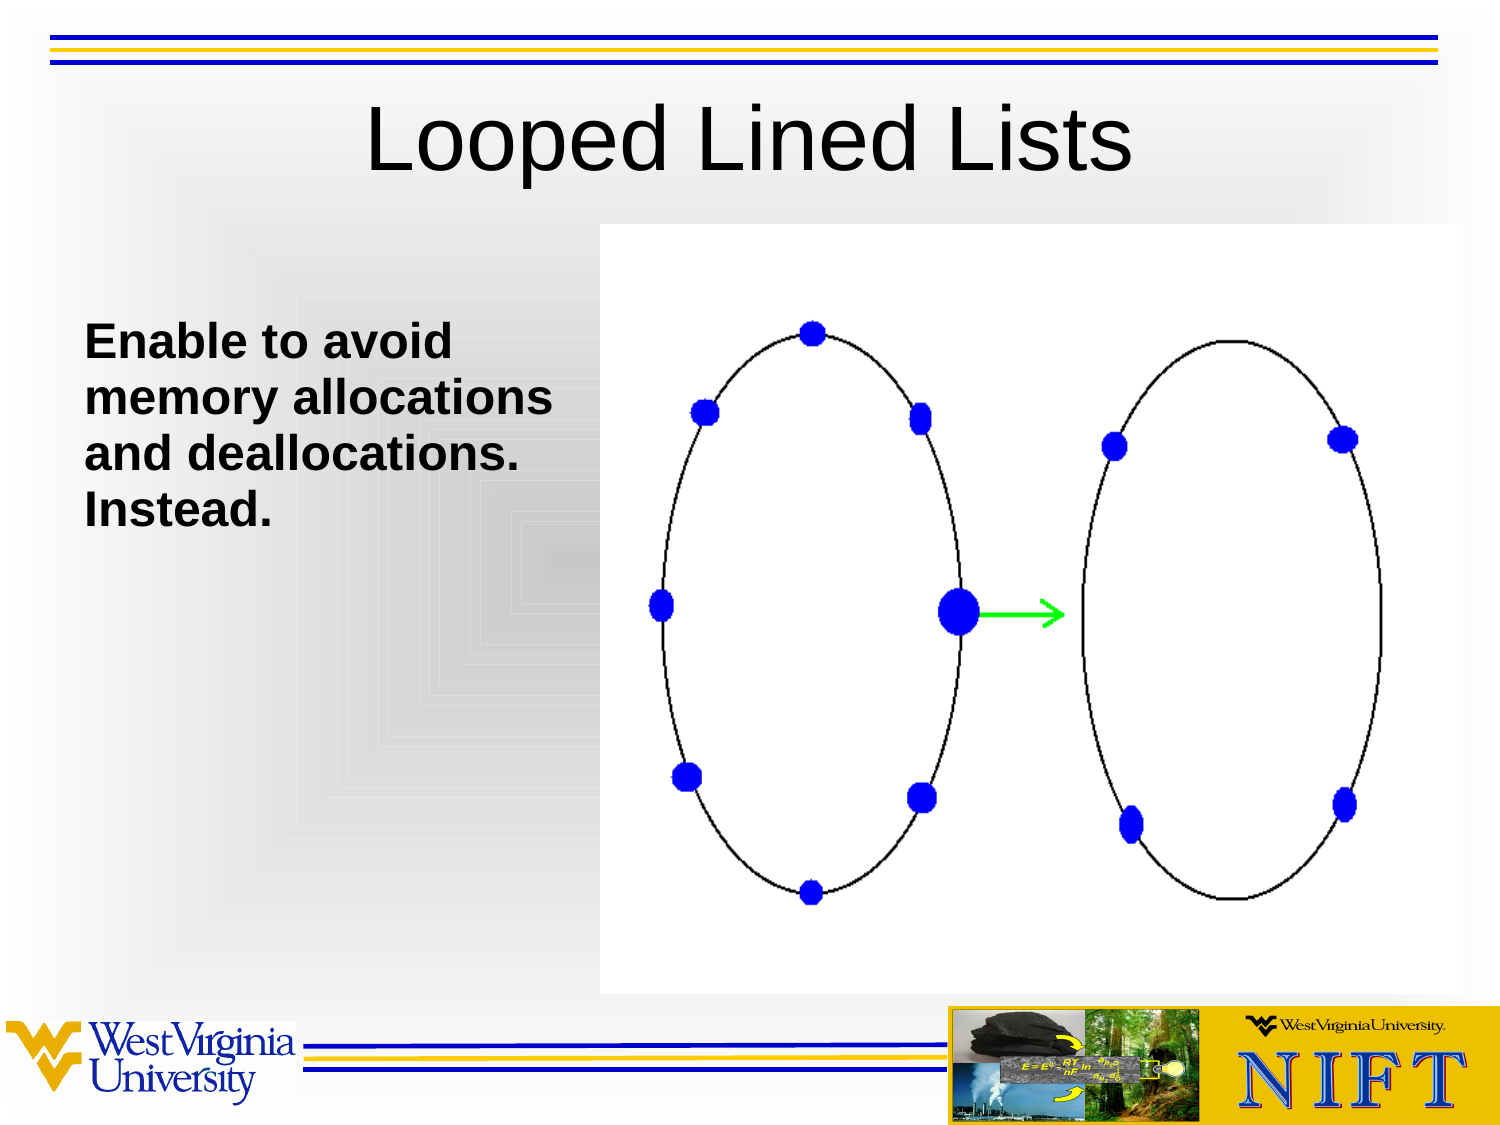

# Looped Lined Lists
Enable to avoid memory allocations and deallocations.
Instead.